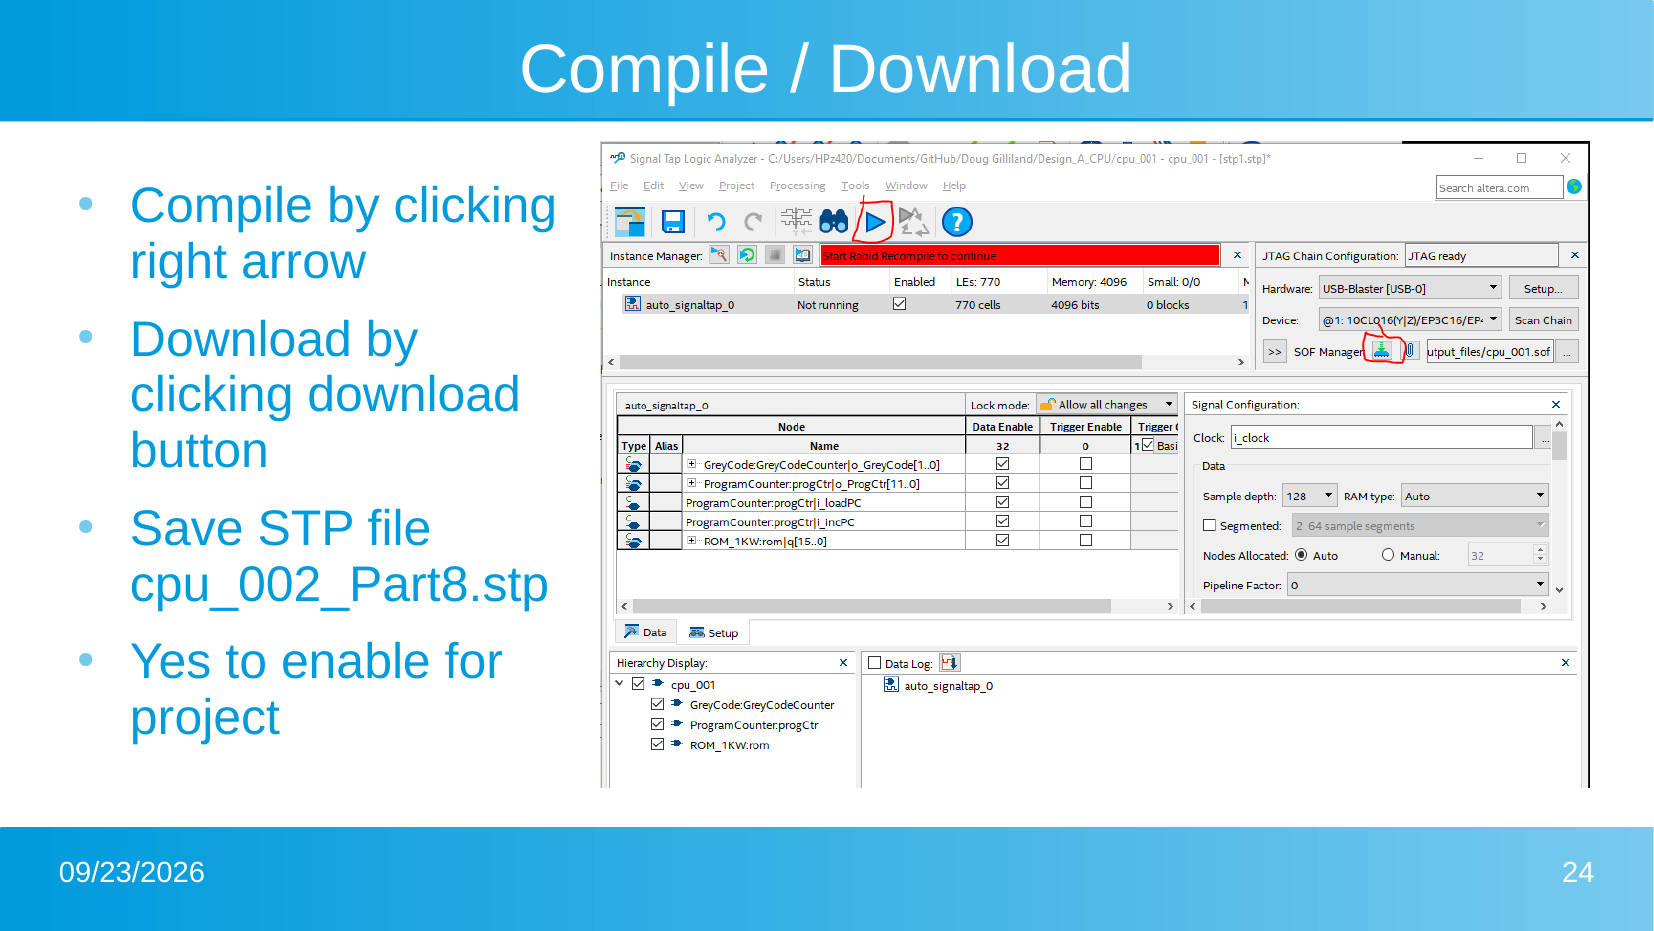

# Compile / Download
Compile by clicking right arrow
Download by clicking download button
Save STP file cpu_002_Part8.stp
Yes to enable for project
24